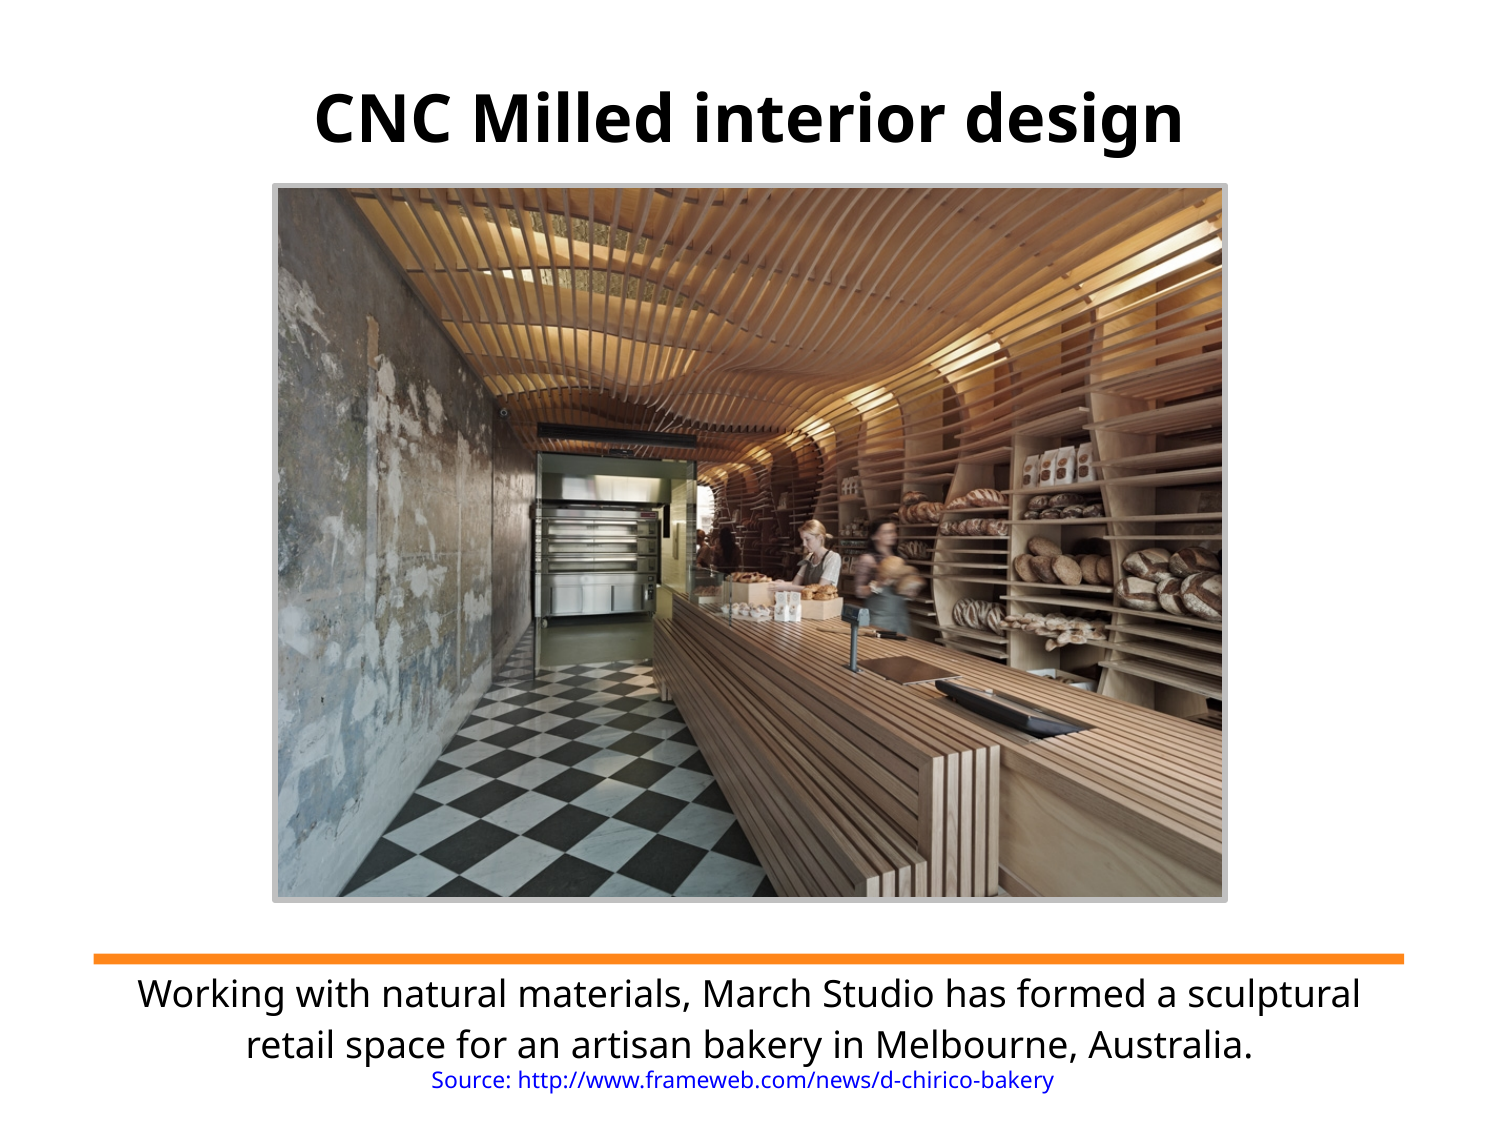

# CNC Milled interior design
Working with natural materials, March Studio has formed a sculptural retail space for an artisan bakery in Melbourne, Australia.
Source: http://www.frameweb.com/news/d-chirico-bakery